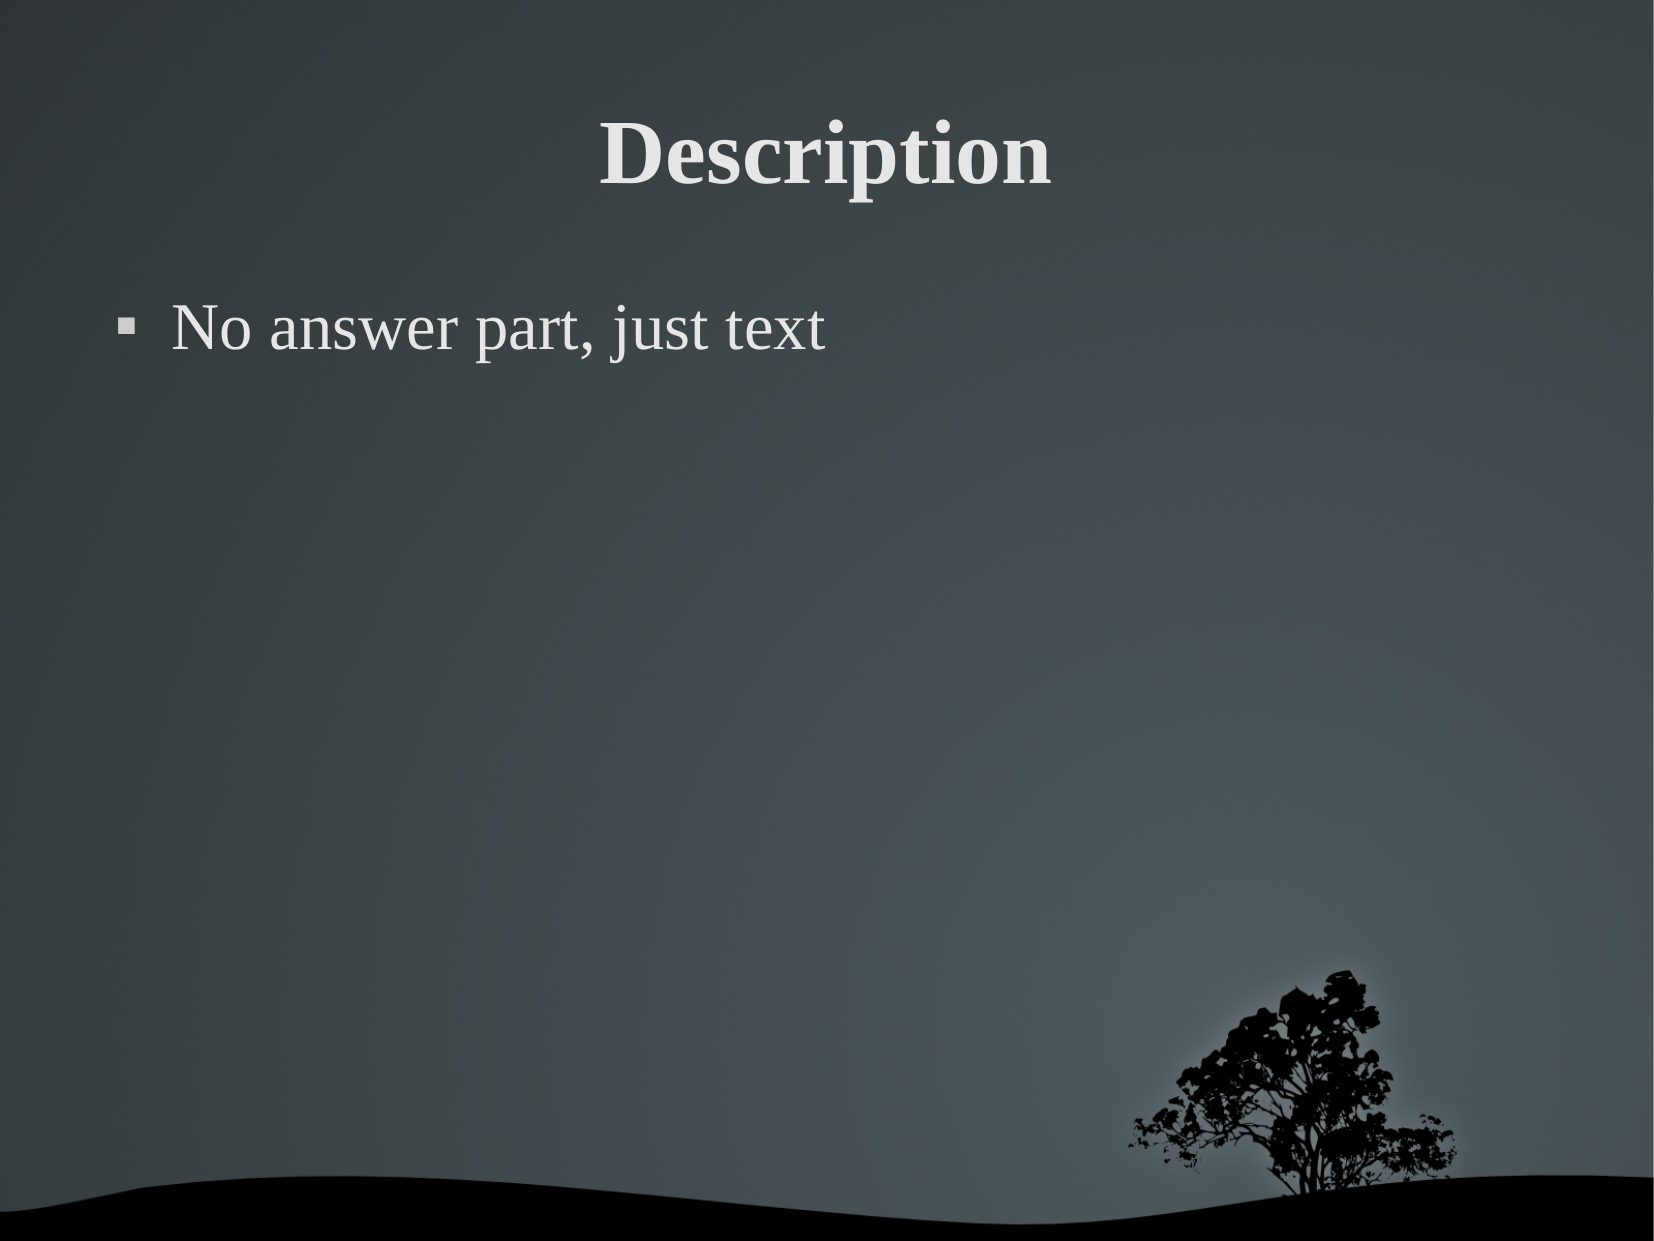

# Description
No answer part, just text